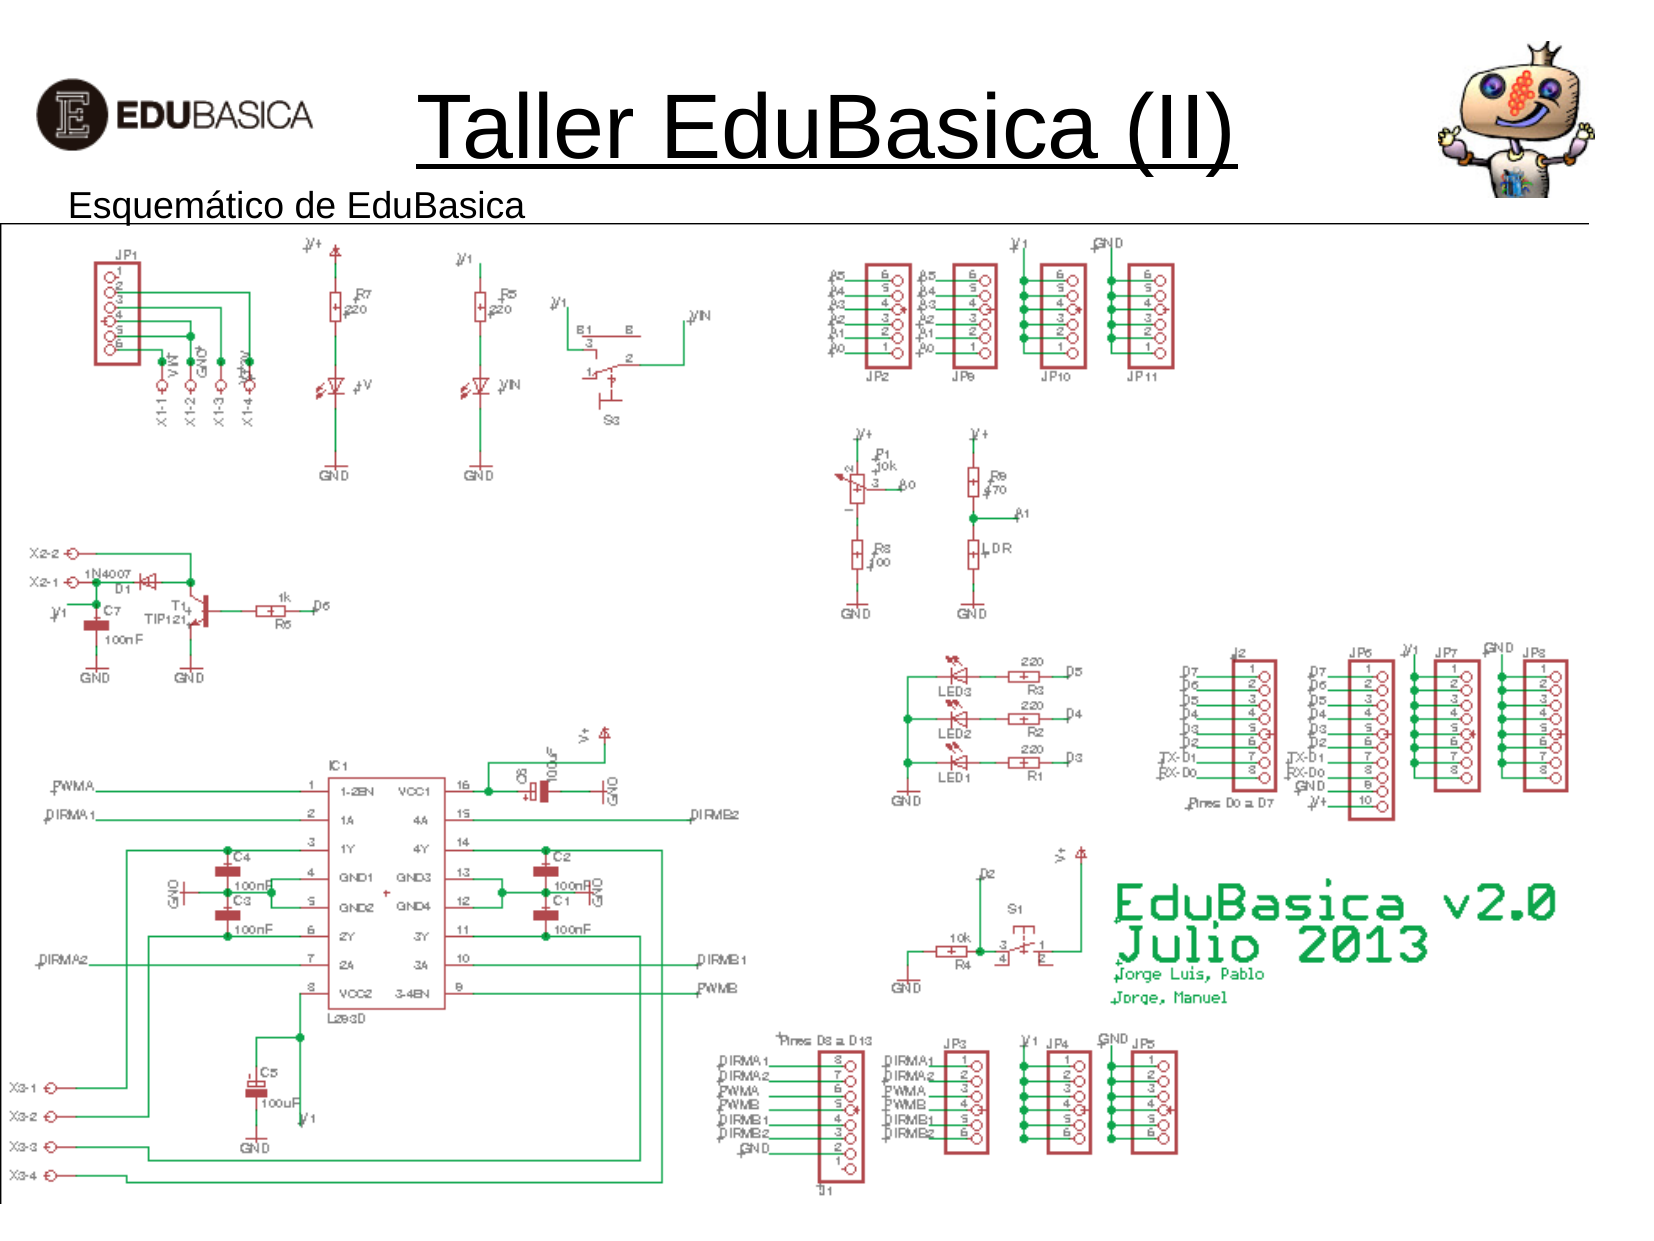

# Taller EduBasica (II)
Esquemático de EduBasica